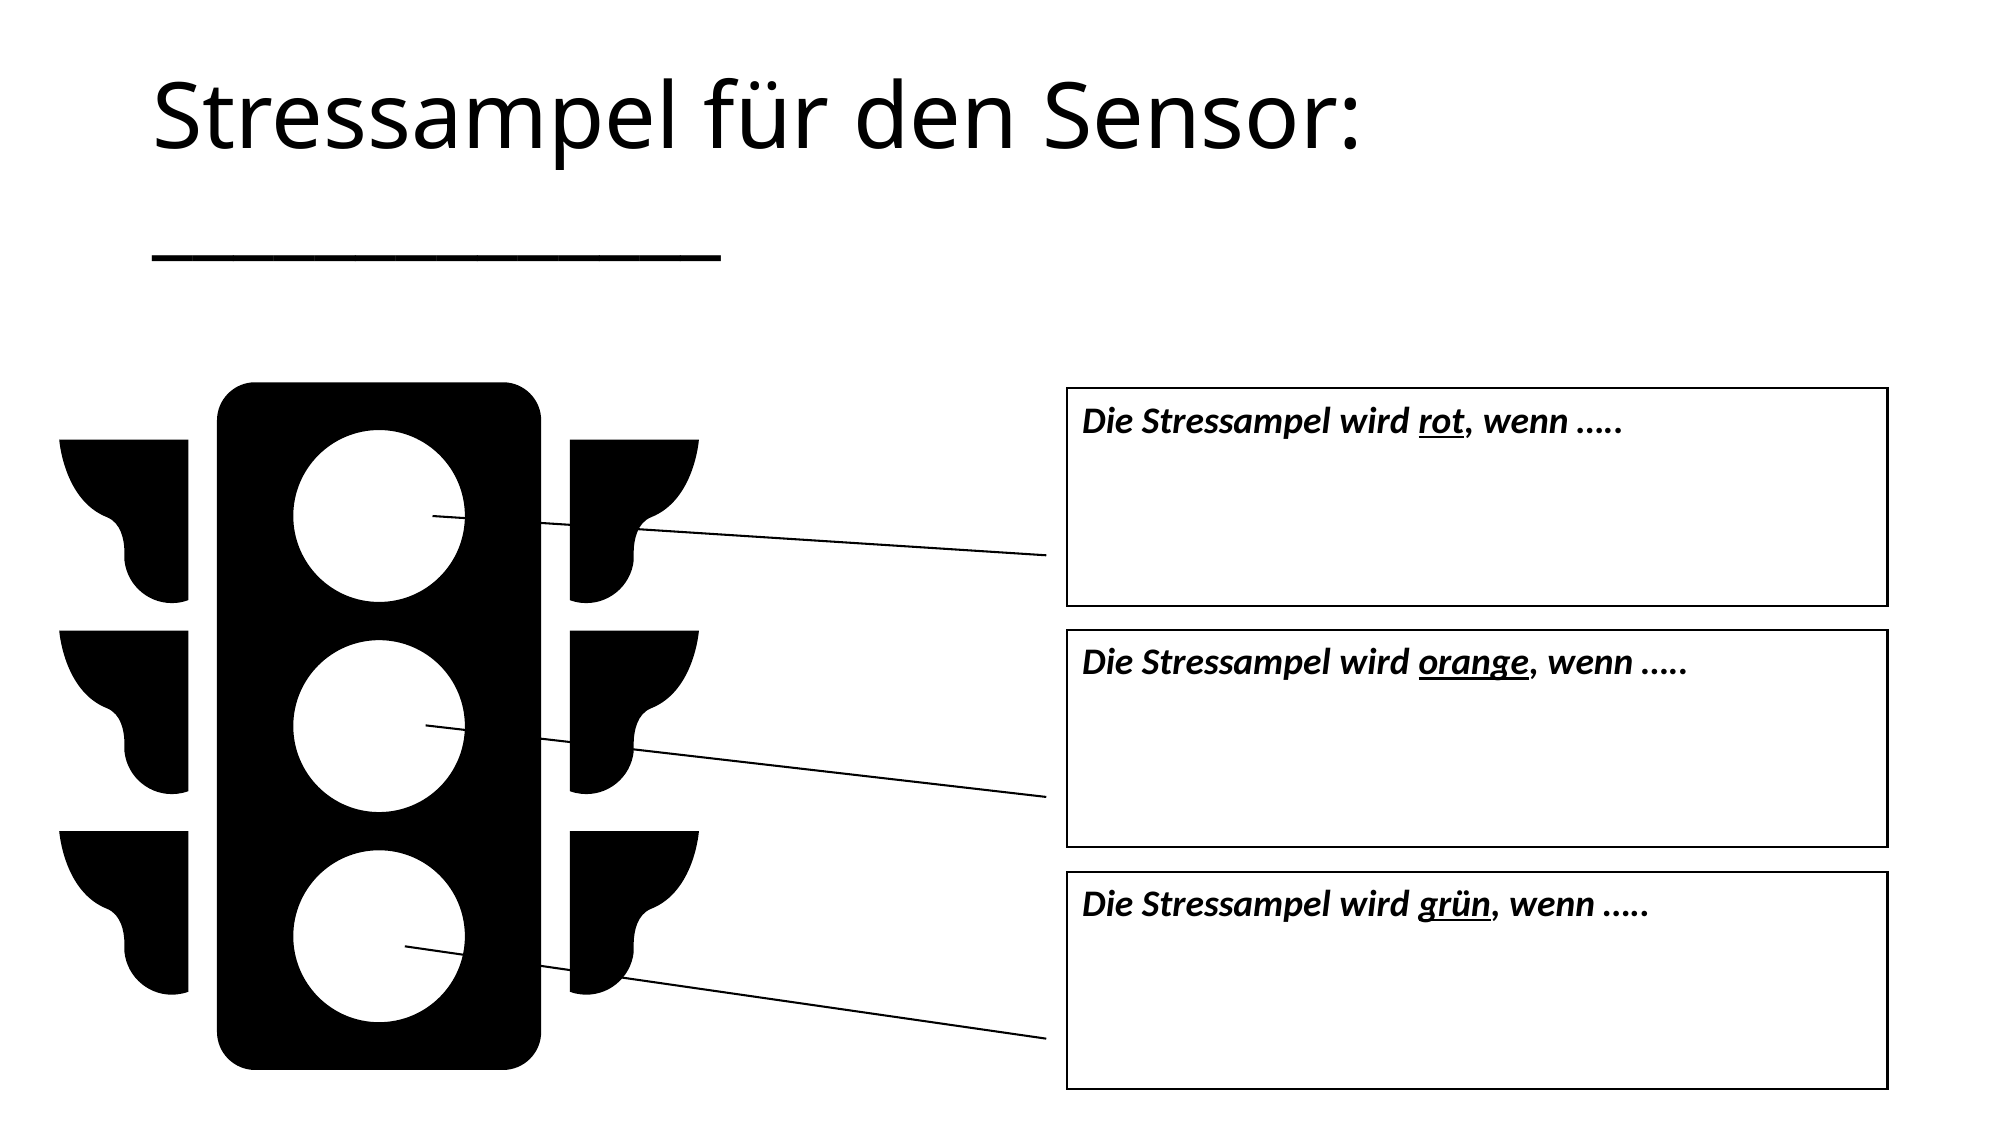

# Stressampel für den Sensor: ______________
Die Stressampel wird rot, wenn …..
Die Stressampel wird orange, wenn …..
Die Stressampel wird grün, wenn …..